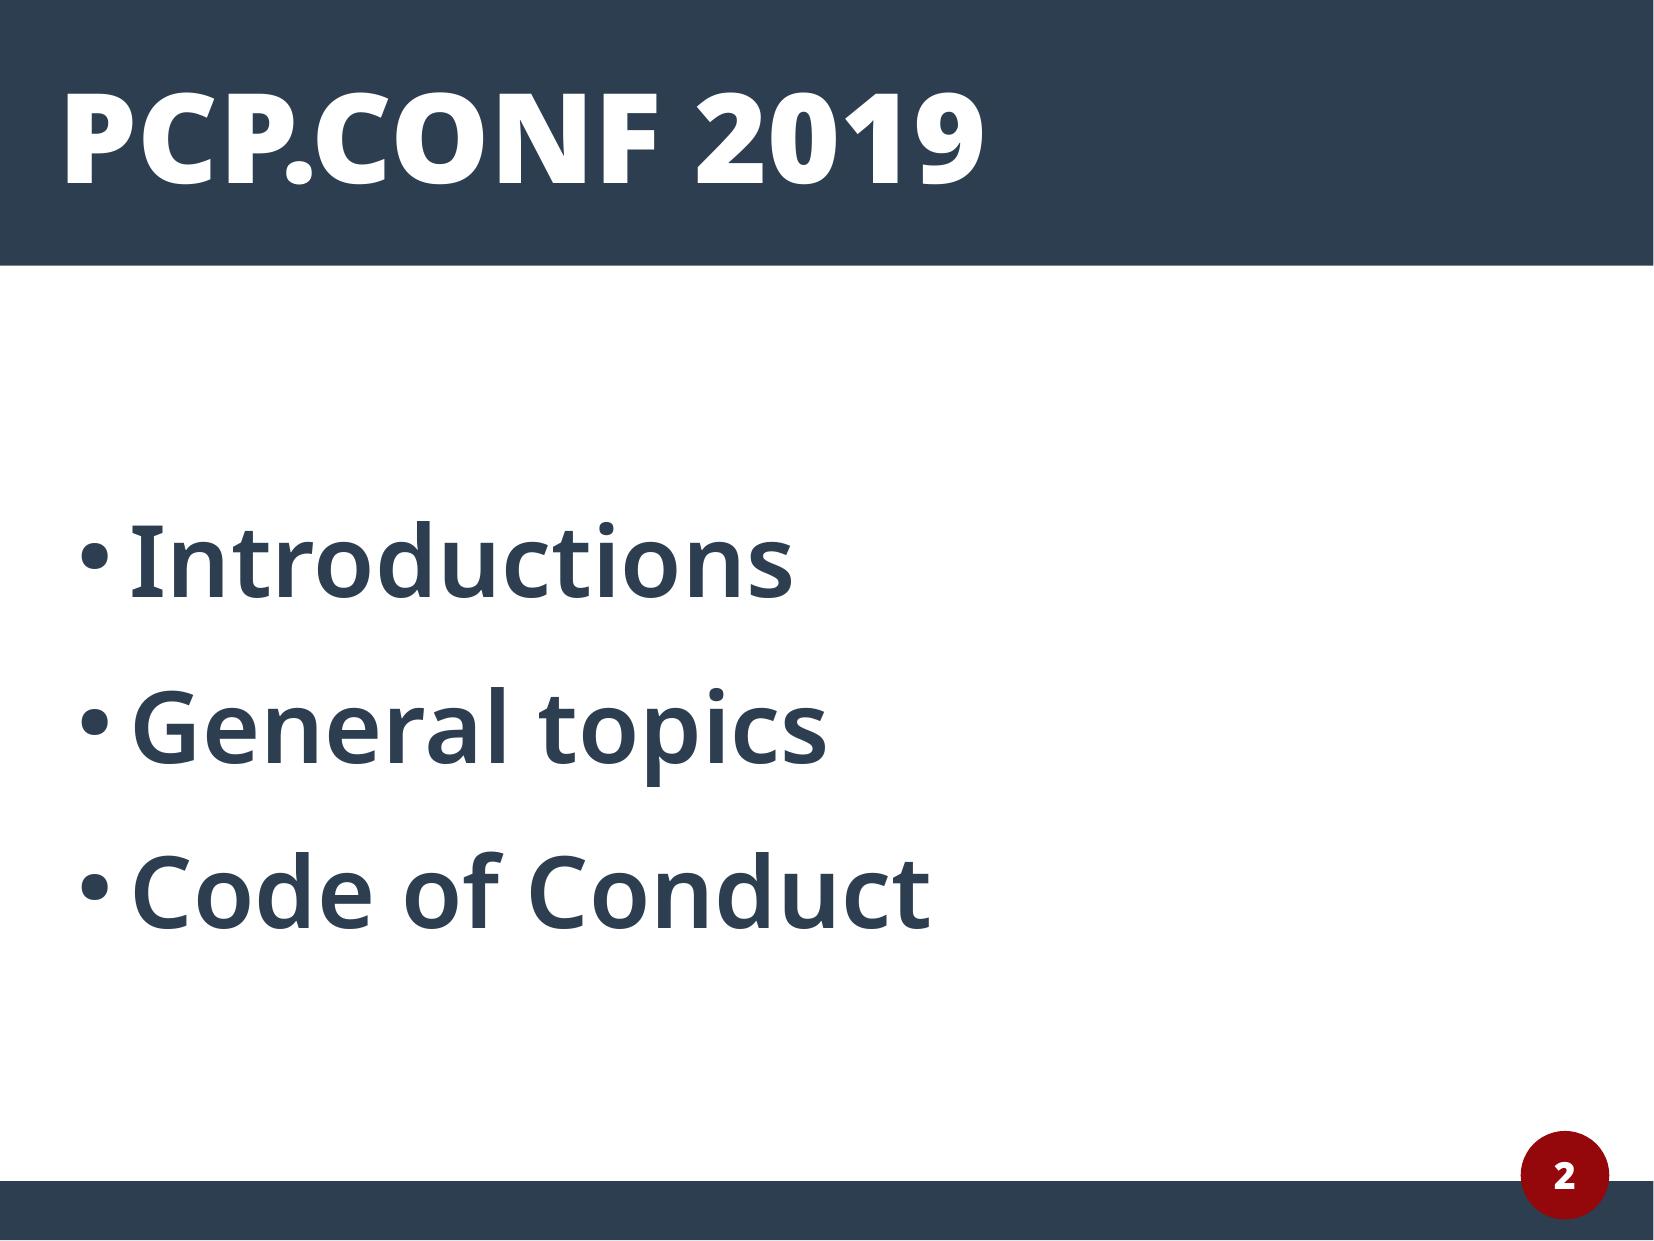

# PCP.CONF 2019
Introductions
General topics
Code of Conduct
2